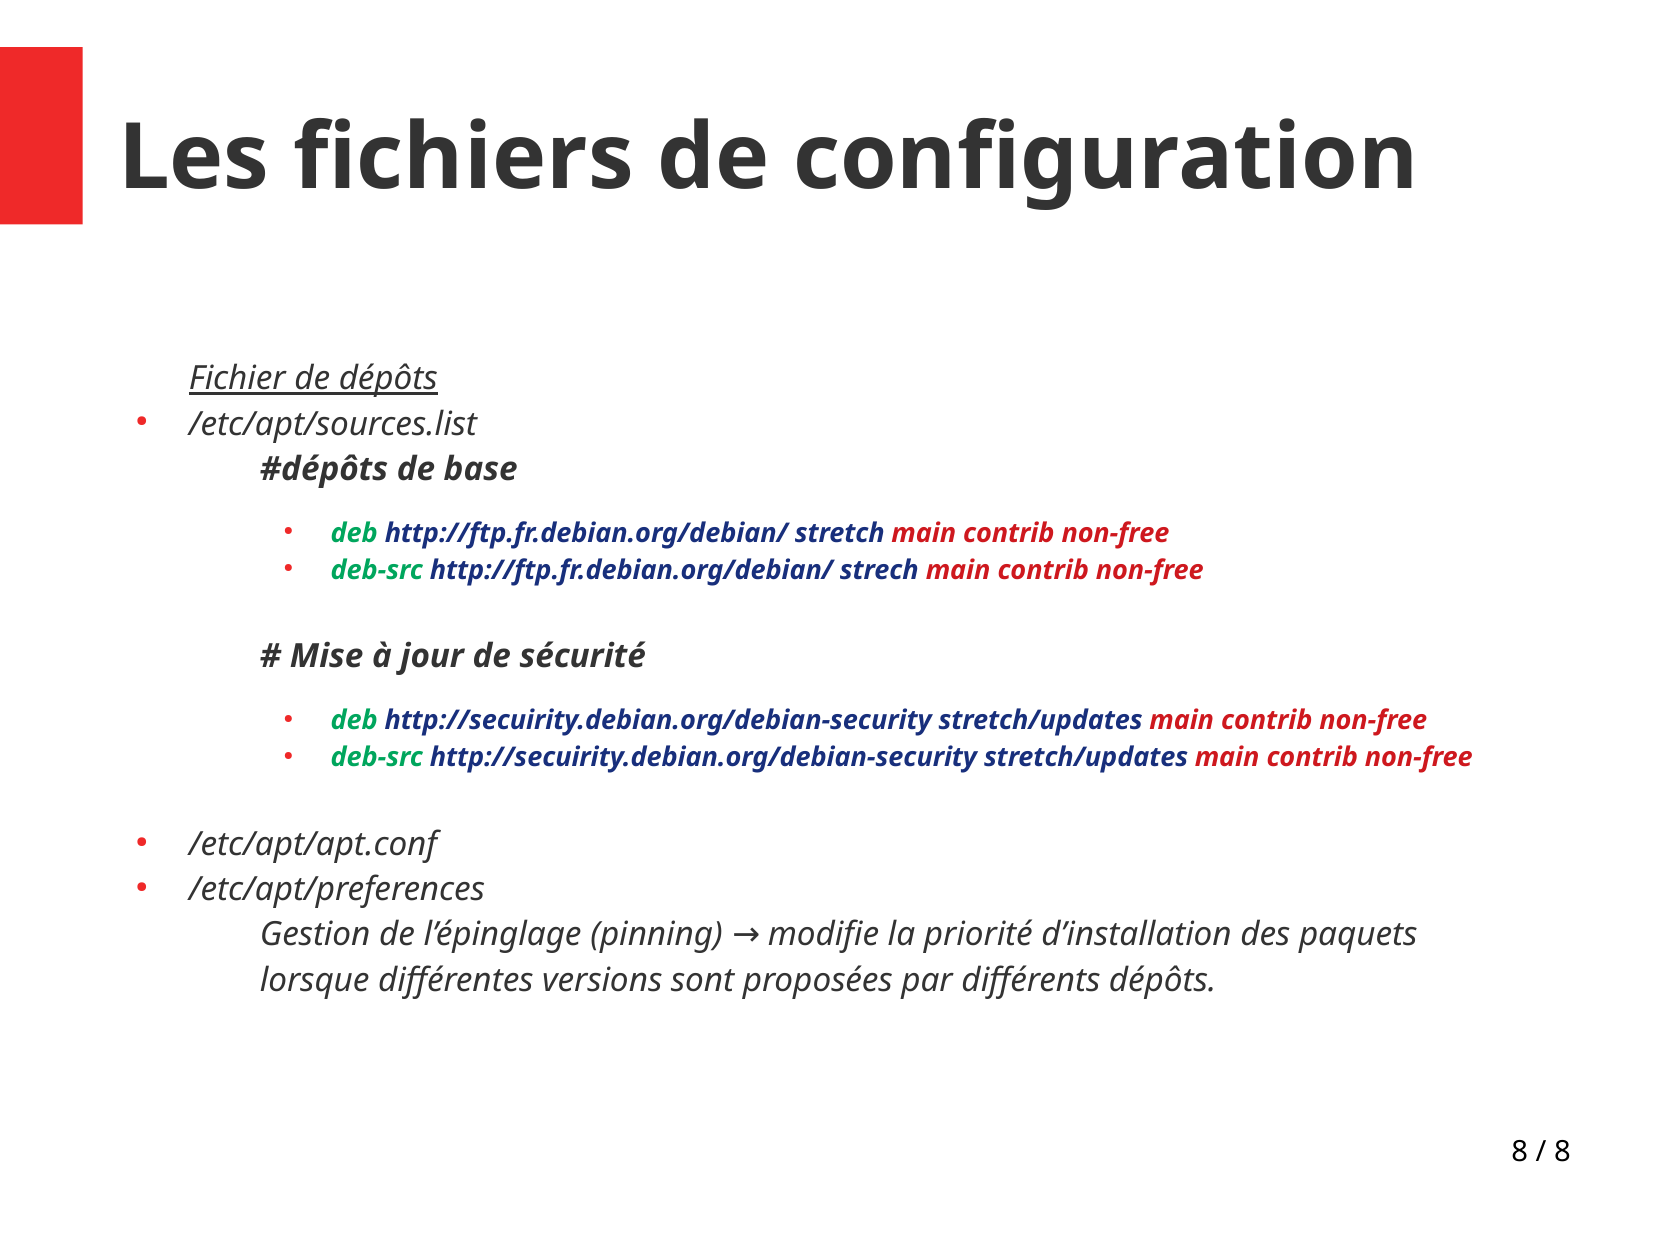

# Les fichiers de configuration
Fichier de dépôts
/etc/apt/sources.list
#dépôts de base
deb http://ftp.fr.debian.org/debian/ stretch main contrib non-free
deb-src http://ftp.fr.debian.org/debian/ strech main contrib non-free
# Mise à jour de sécurité
deb http://secuirity.debian.org/debian-security stretch/updates main contrib non-free
deb-src http://secuirity.debian.org/debian-security stretch/updates main contrib non-free
/etc/apt/apt.conf
/etc/apt/preferences
Gestion de l’épinglage (pinning) → modifie la priorité d’installation des paquets lorsque différentes versions sont proposées par différents dépôts.
8